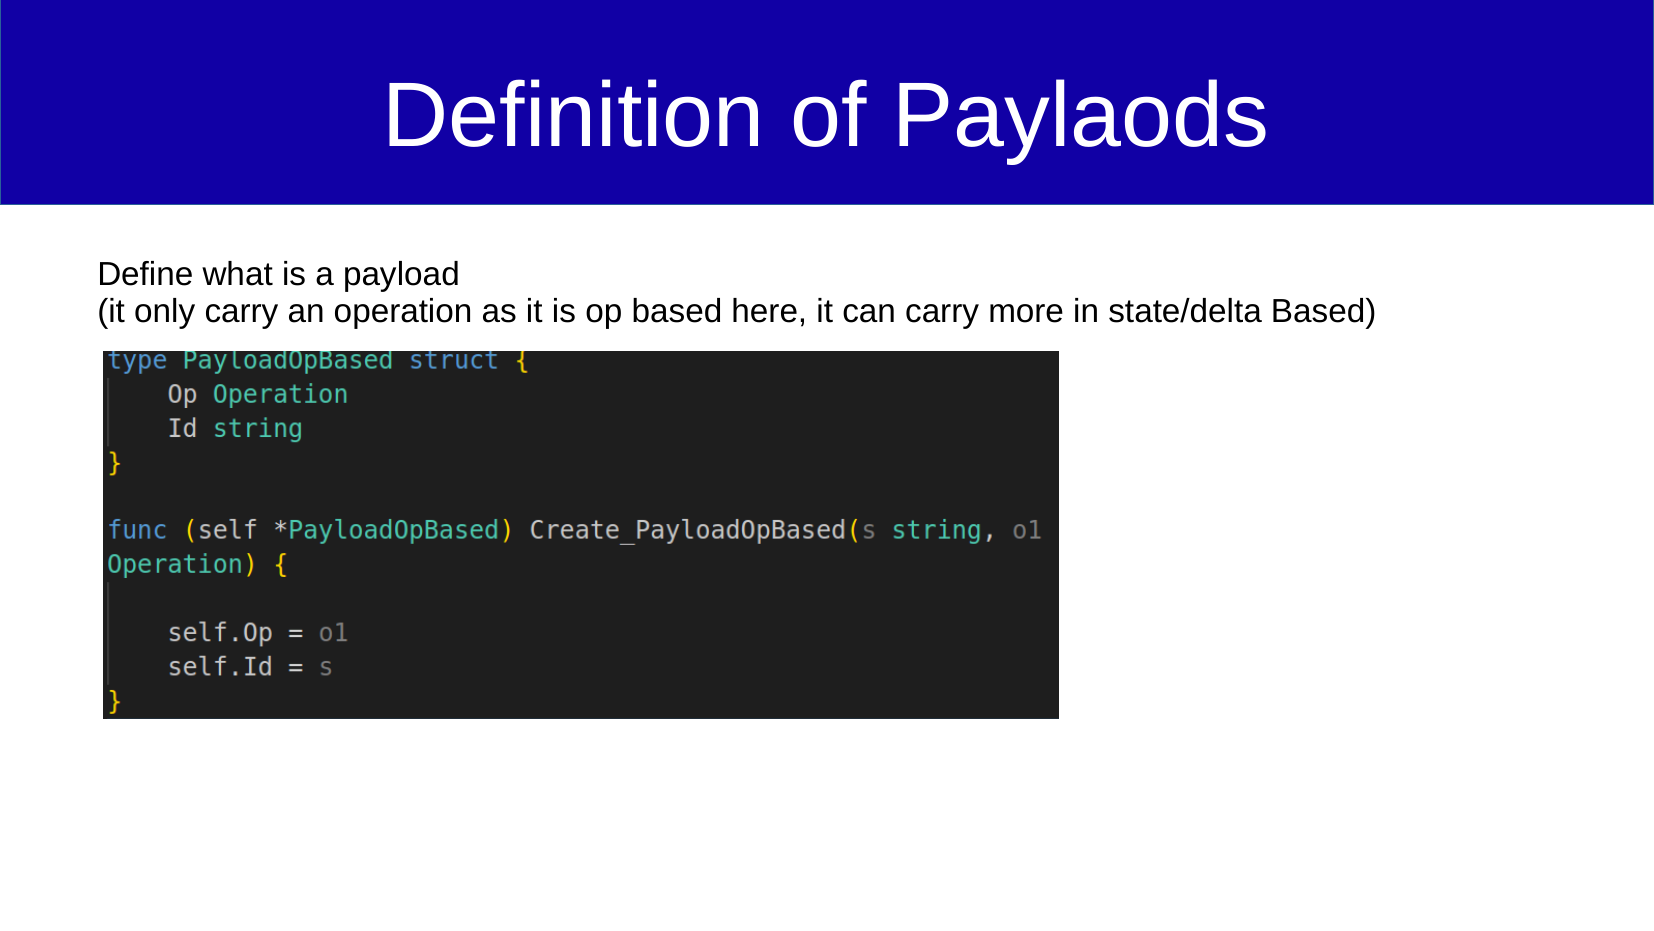

# Definition of Paylaods
Define what is a payload
(it only carry an operation as it is op based here, it can carry more in state/delta Based)